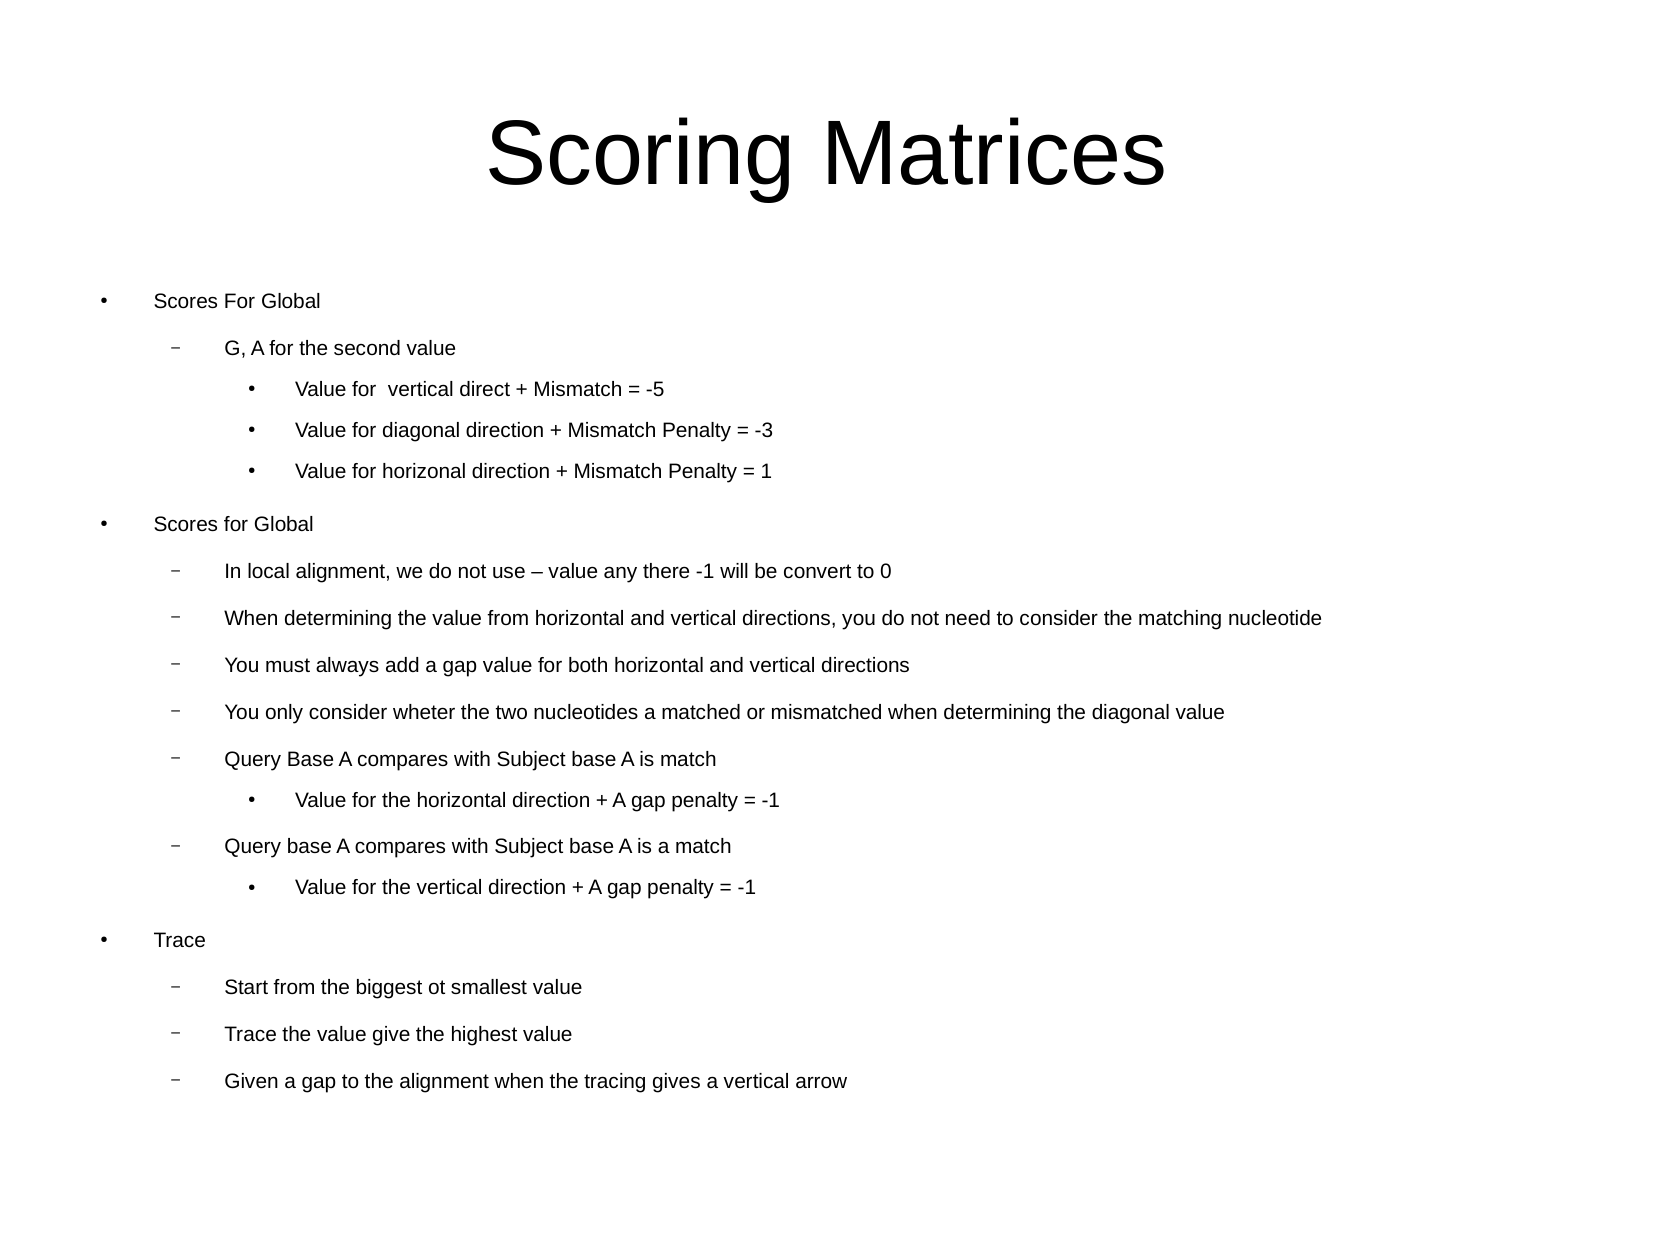

# Scoring Matrices
Scores For Global
G, A for the second value
Value for vertical direct + Mismatch = -5
Value for diagonal direction + Mismatch Penalty = -3
Value for horizonal direction + Mismatch Penalty = 1
Scores for Global
In local alignment, we do not use – value any there -1 will be convert to 0
When determining the value from horizontal and vertical directions, you do not need to consider the matching nucleotide
You must always add a gap value for both horizontal and vertical directions
You only consider wheter the two nucleotides a matched or mismatched when determining the diagonal value
Query Base A compares with Subject base A is match
Value for the horizontal direction + A gap penalty = -1
Query base A compares with Subject base A is a match
Value for the vertical direction + A gap penalty = -1
Trace
Start from the biggest ot smallest value
Trace the value give the highest value
Given a gap to the alignment when the tracing gives a vertical arrow